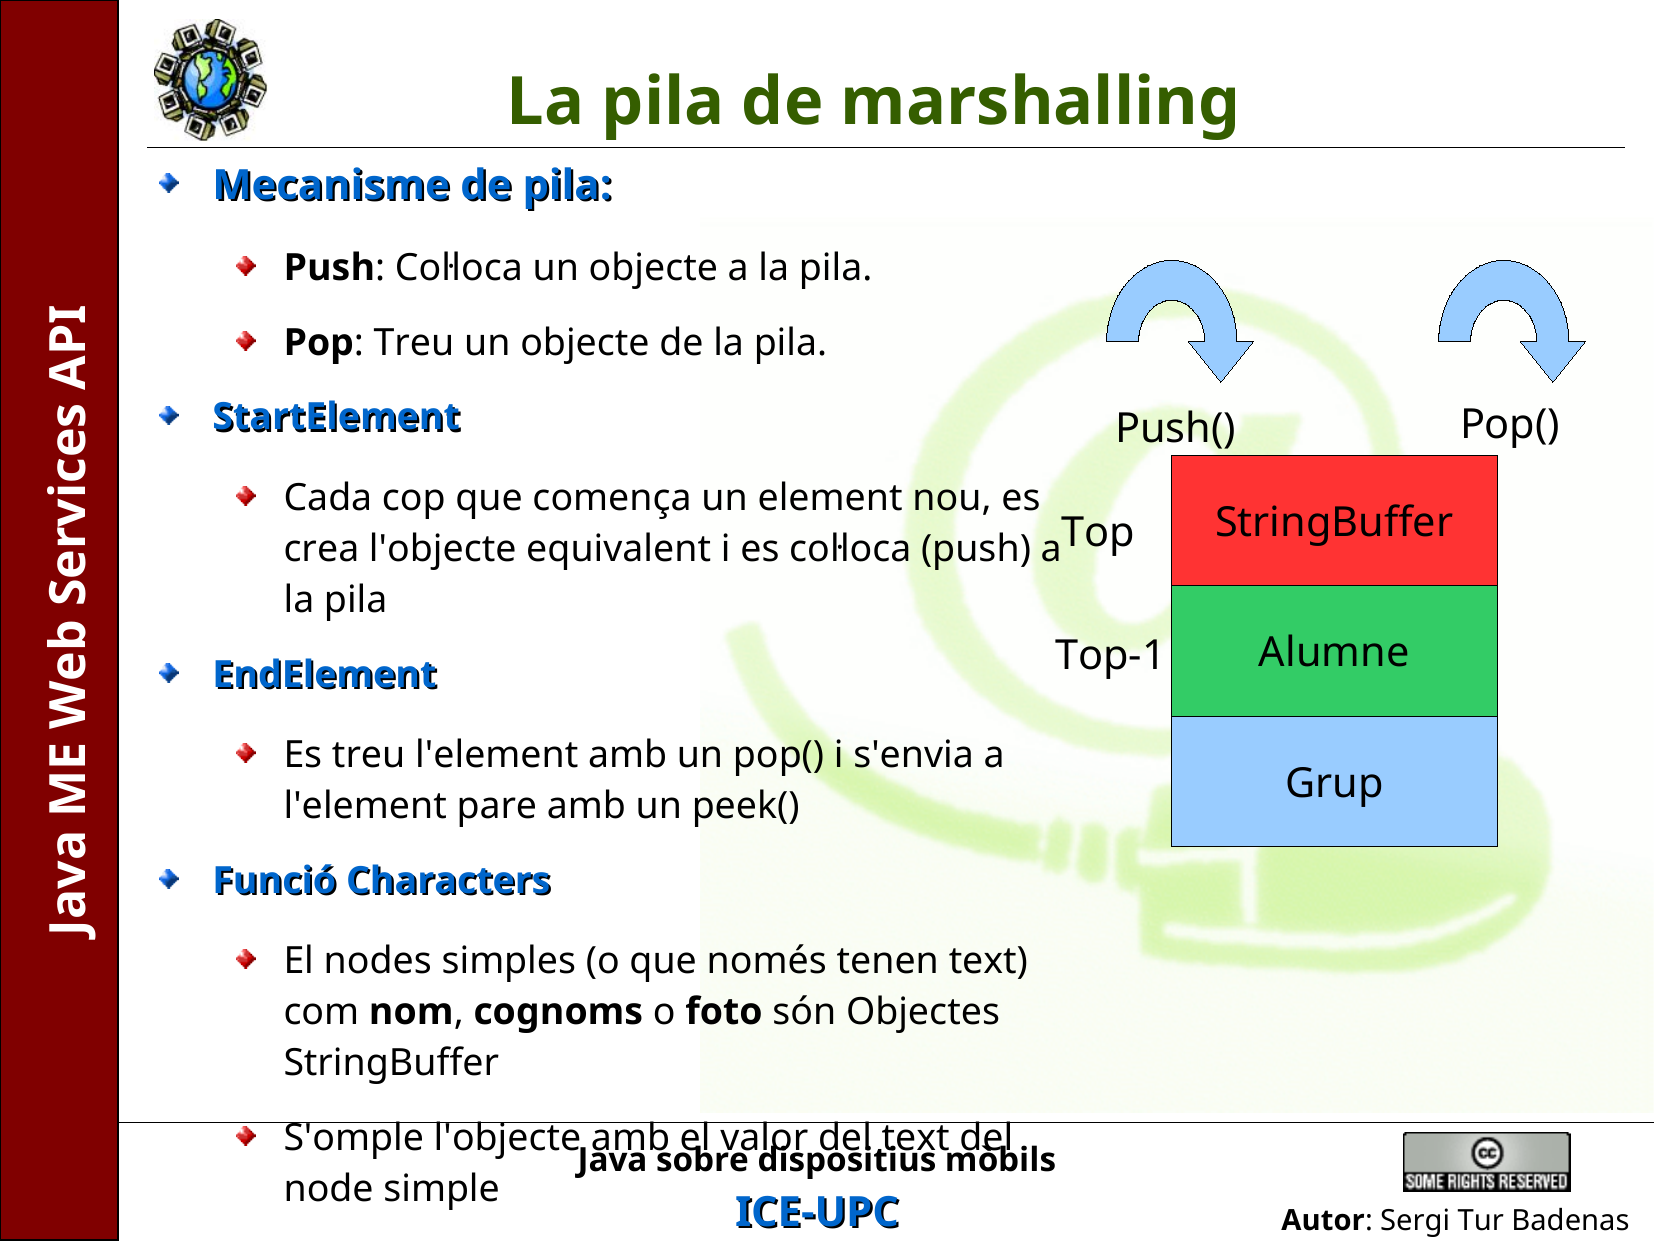

# La pila de marshalling
Mecanisme de pila:
Push: Col·loca un objecte a la pila.
Pop: Treu un objecte de la pila.
StartElement
Cada cop que comença un element nou, es crea l'objecte equivalent i es col·loca (push) a la pila
EndElement
Es treu l'element amb un pop() i s'envia a l'element pare amb un peek()
Funció Characters
El nodes simples (o que només tenen text) com nom, cognoms o foto són Objectes StringBuffer
S'omple l'objecte amb el valor del text del node simple
Pop()
Push()
StringBuffer
Top
Alumne
Top-1
Grup